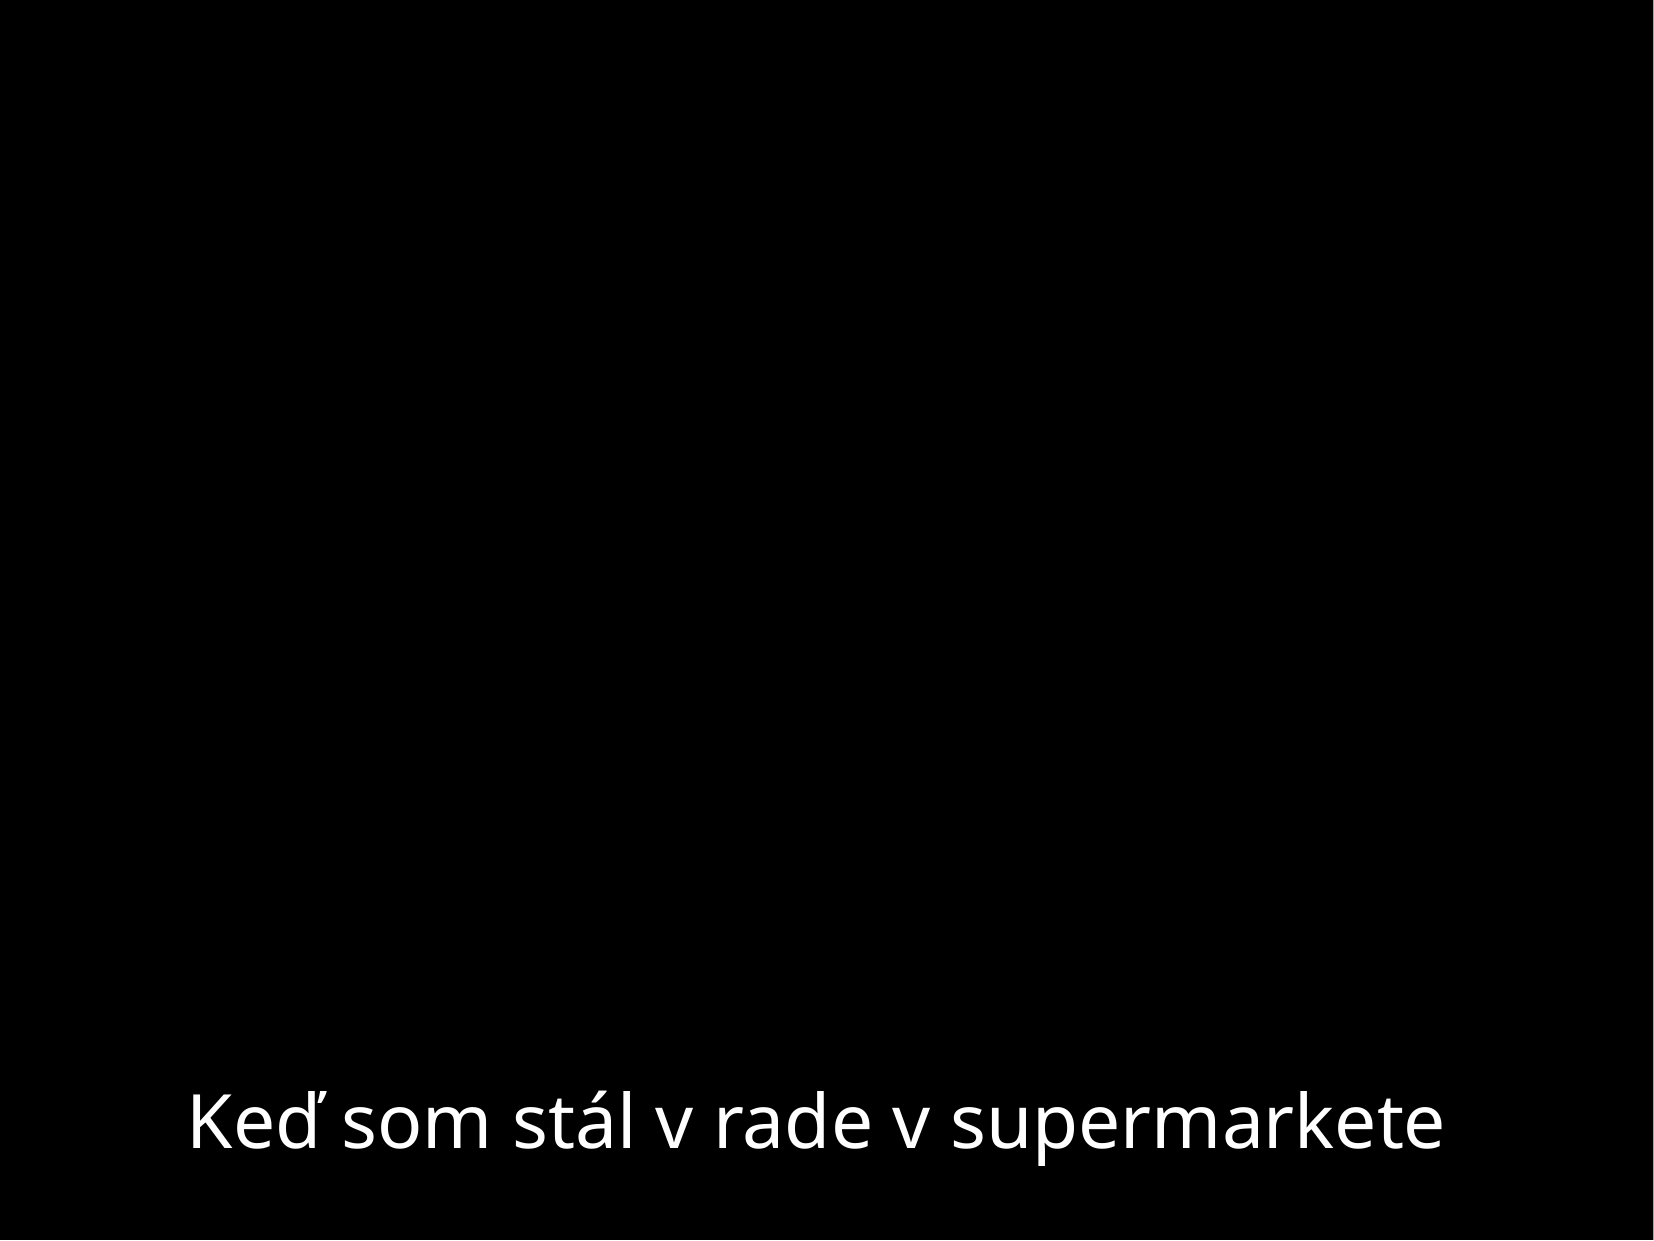

# Keď som stál v rade v supermarkete